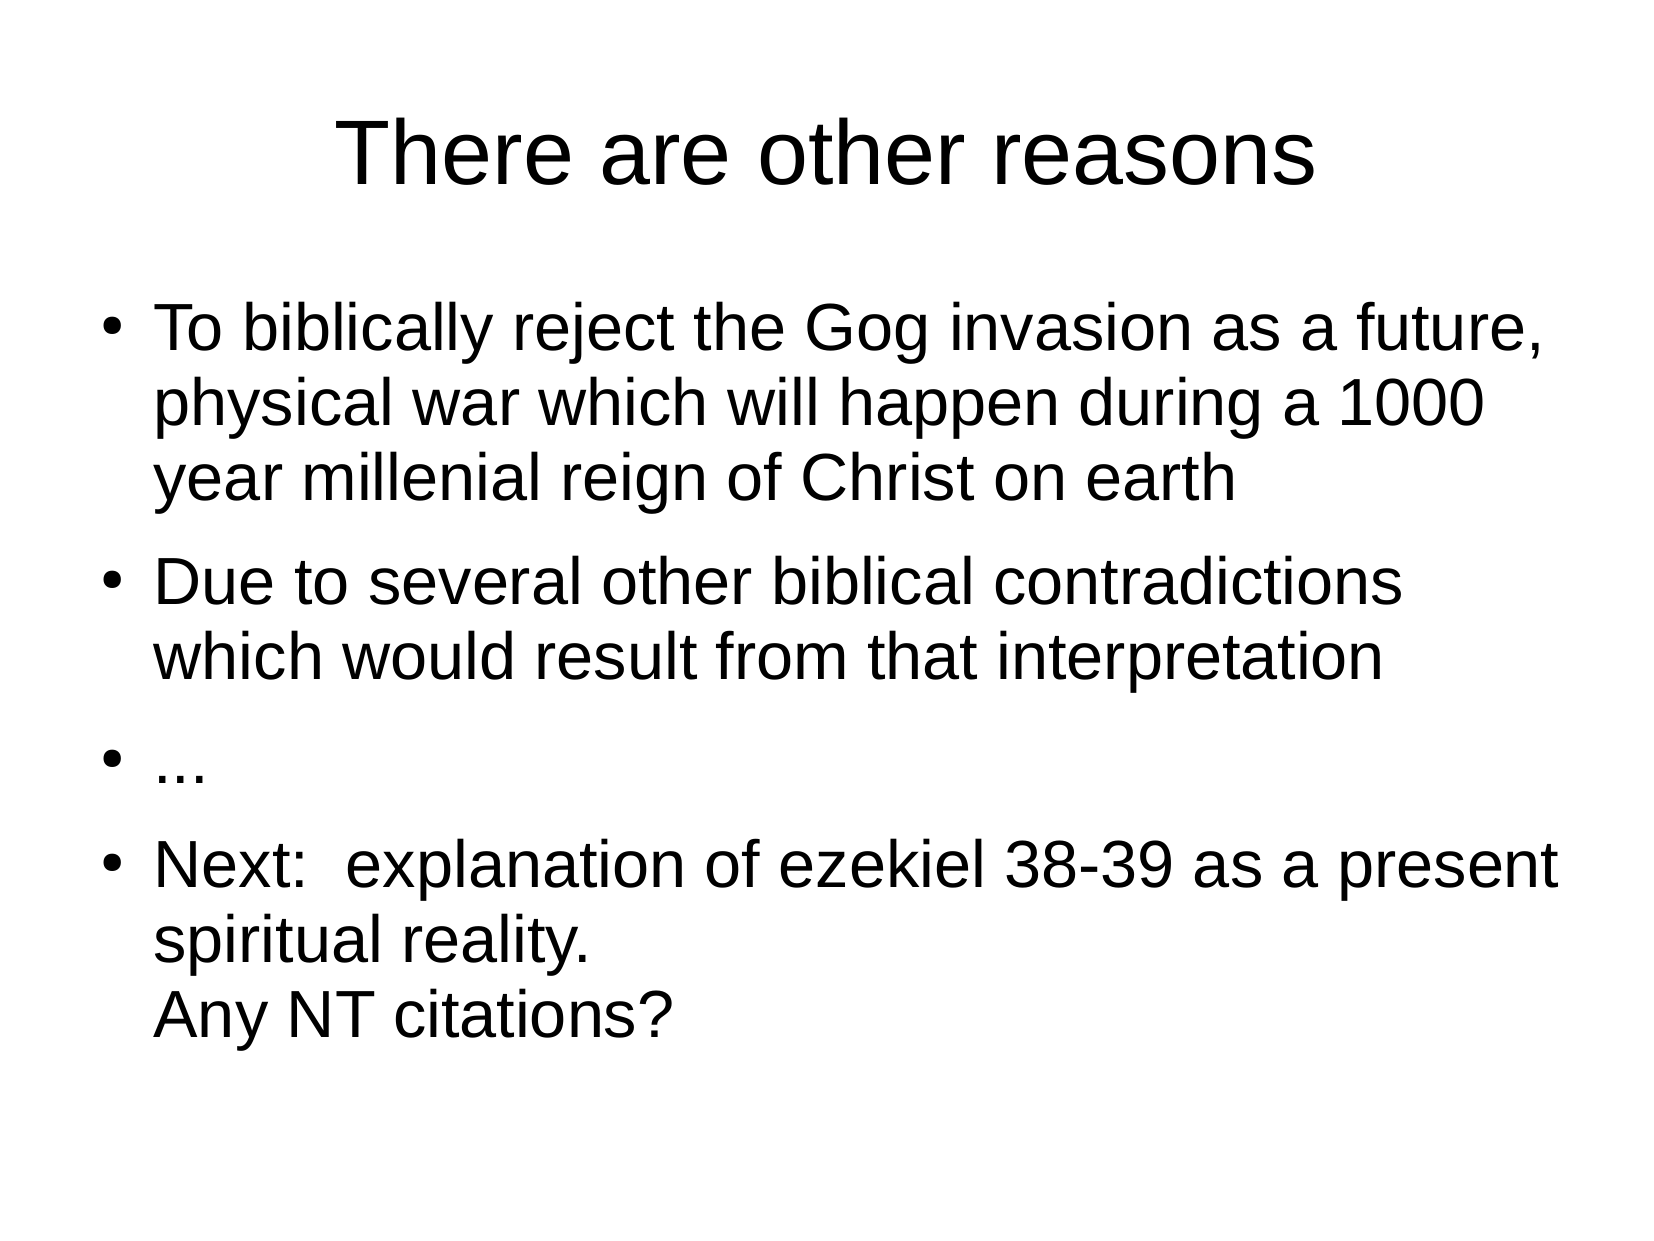

# There are other reasons
To biblically reject the Gog invasion as a future, physical war which will happen during a 1000 year millenial reign of Christ on earth
Due to several other biblical contradictions which would result from that interpretation
...
Next: explanation of ezekiel 38-39 as a present spiritual reality.
Any NT citations?